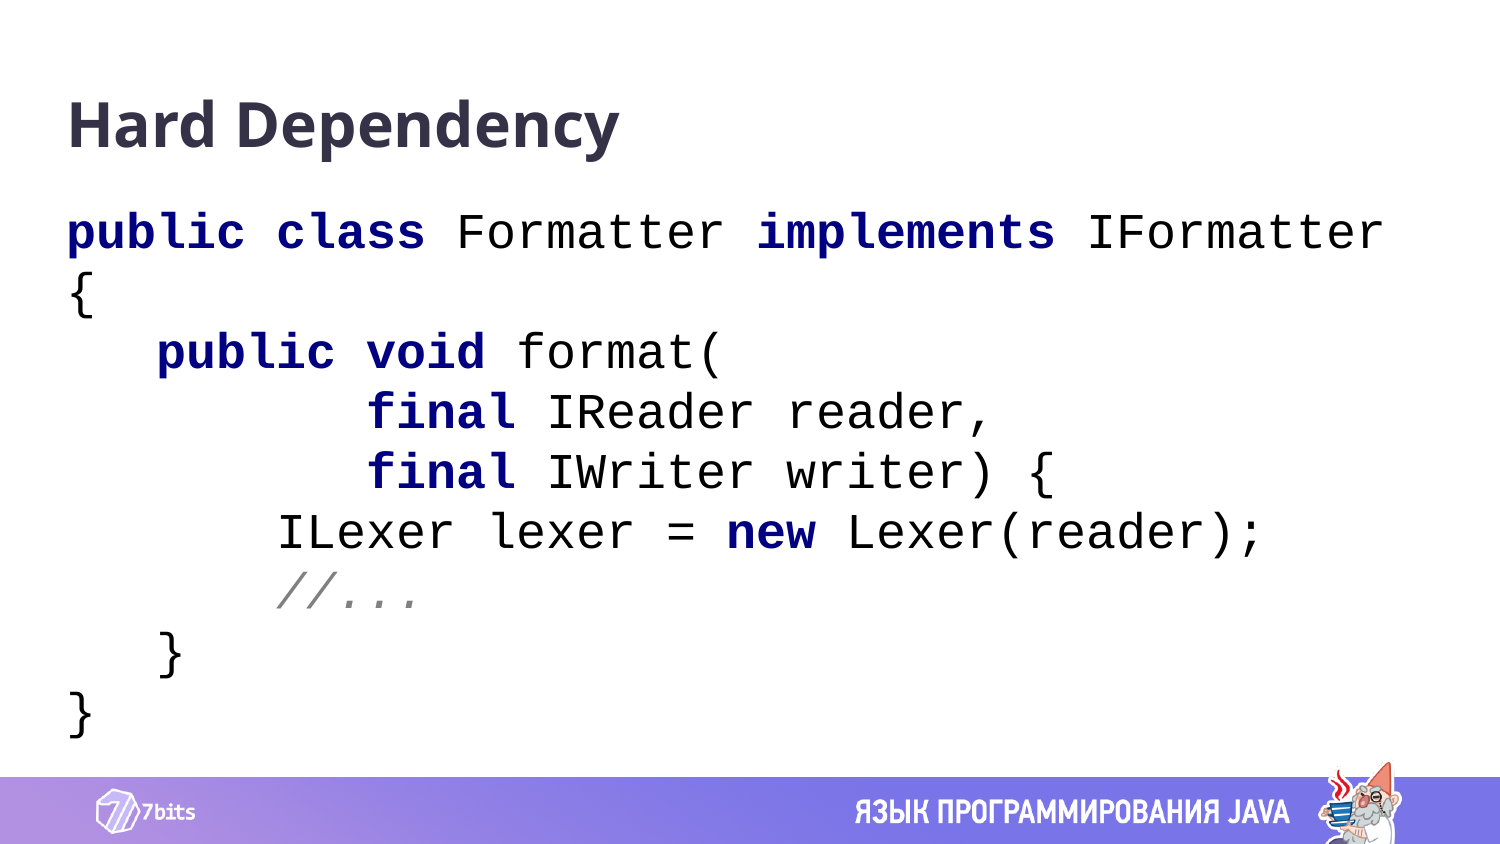

# Hard Dependency
public class Formatter implements IFormatter {
 public void format(
				final IReader reader,
				final IWriter writer) {
 ILexer lexer = new Lexer(reader);
 //...
 }
}